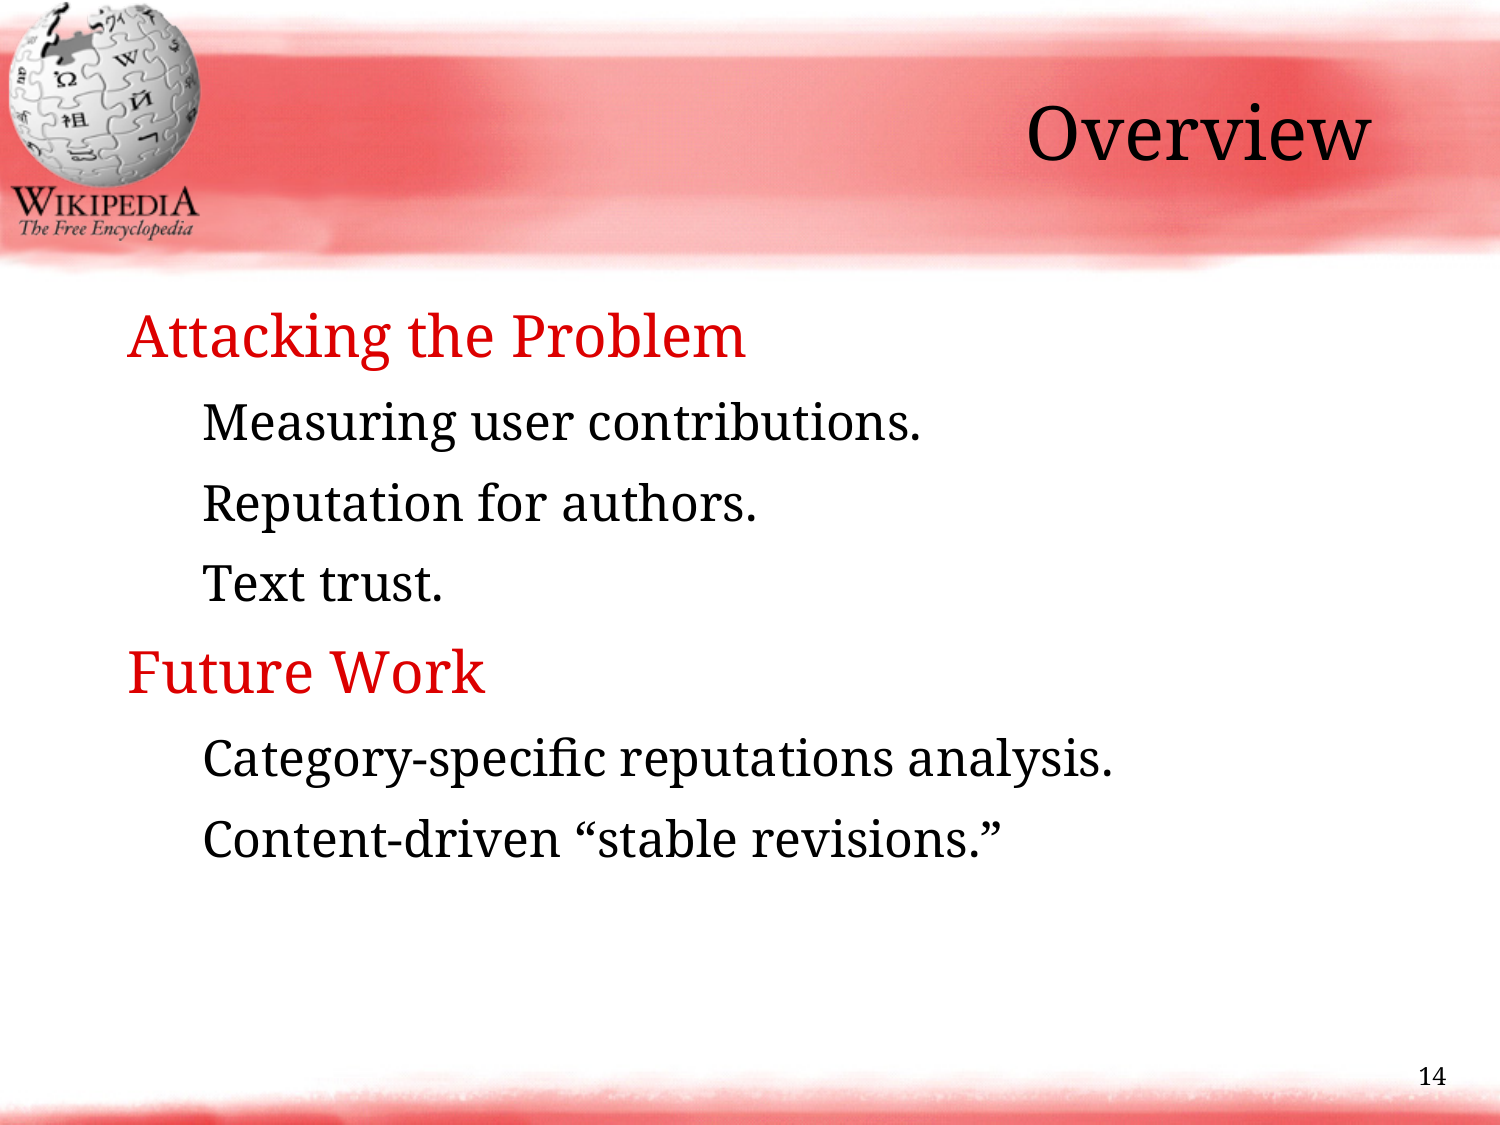

# Overview
Attacking the Problem
Measuring user contributions.
Reputation for authors.
Text trust.
Future Work
Category-specific reputations analysis.
Content-driven “stable revisions.”
14